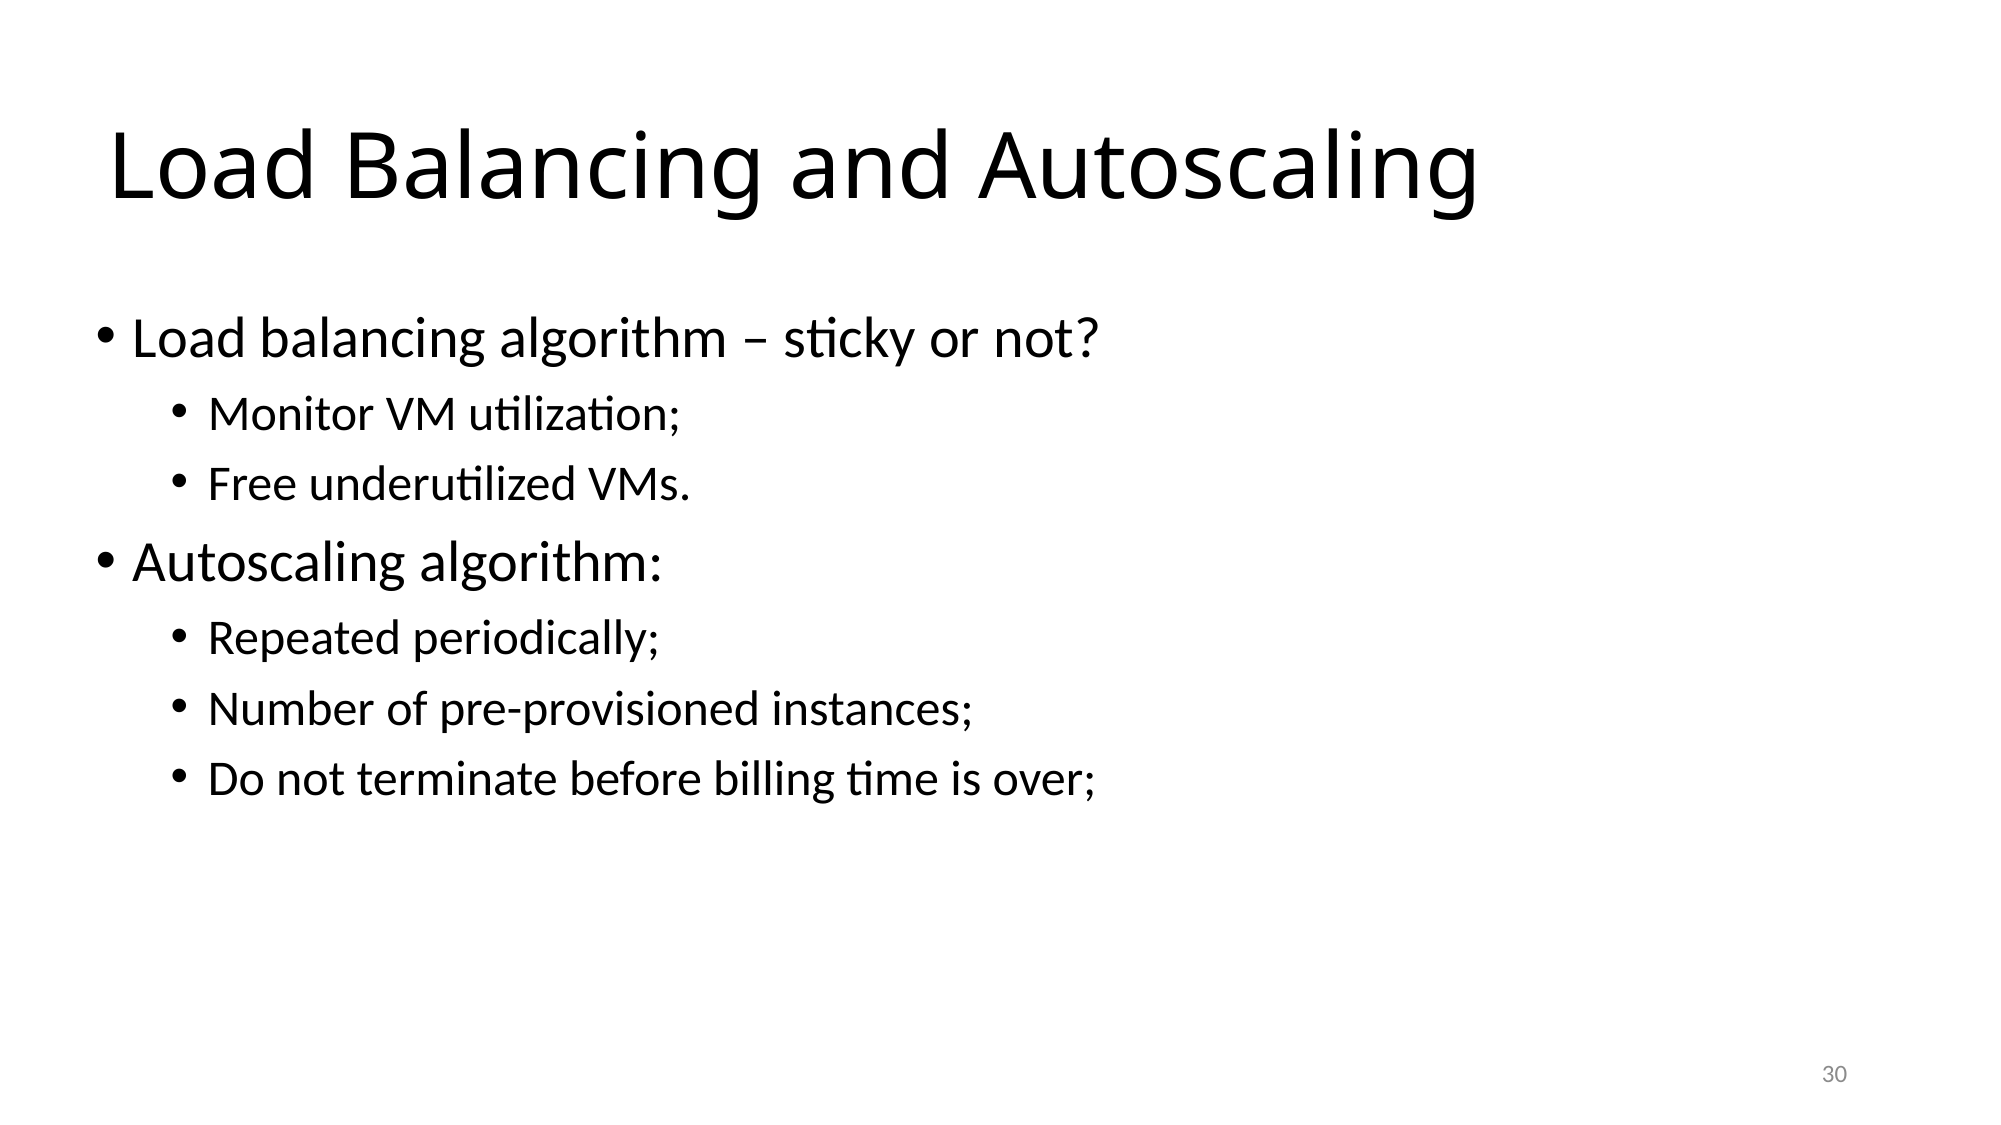

# Load Balancing and Autoscaling
Load balancing algorithm – sticky or not?
Monitor VM utilization;
Free underutilized VMs.
Autoscaling algorithm:
Repeated periodically;
Number of pre-provisioned instances;
Do not terminate before billing time is over;